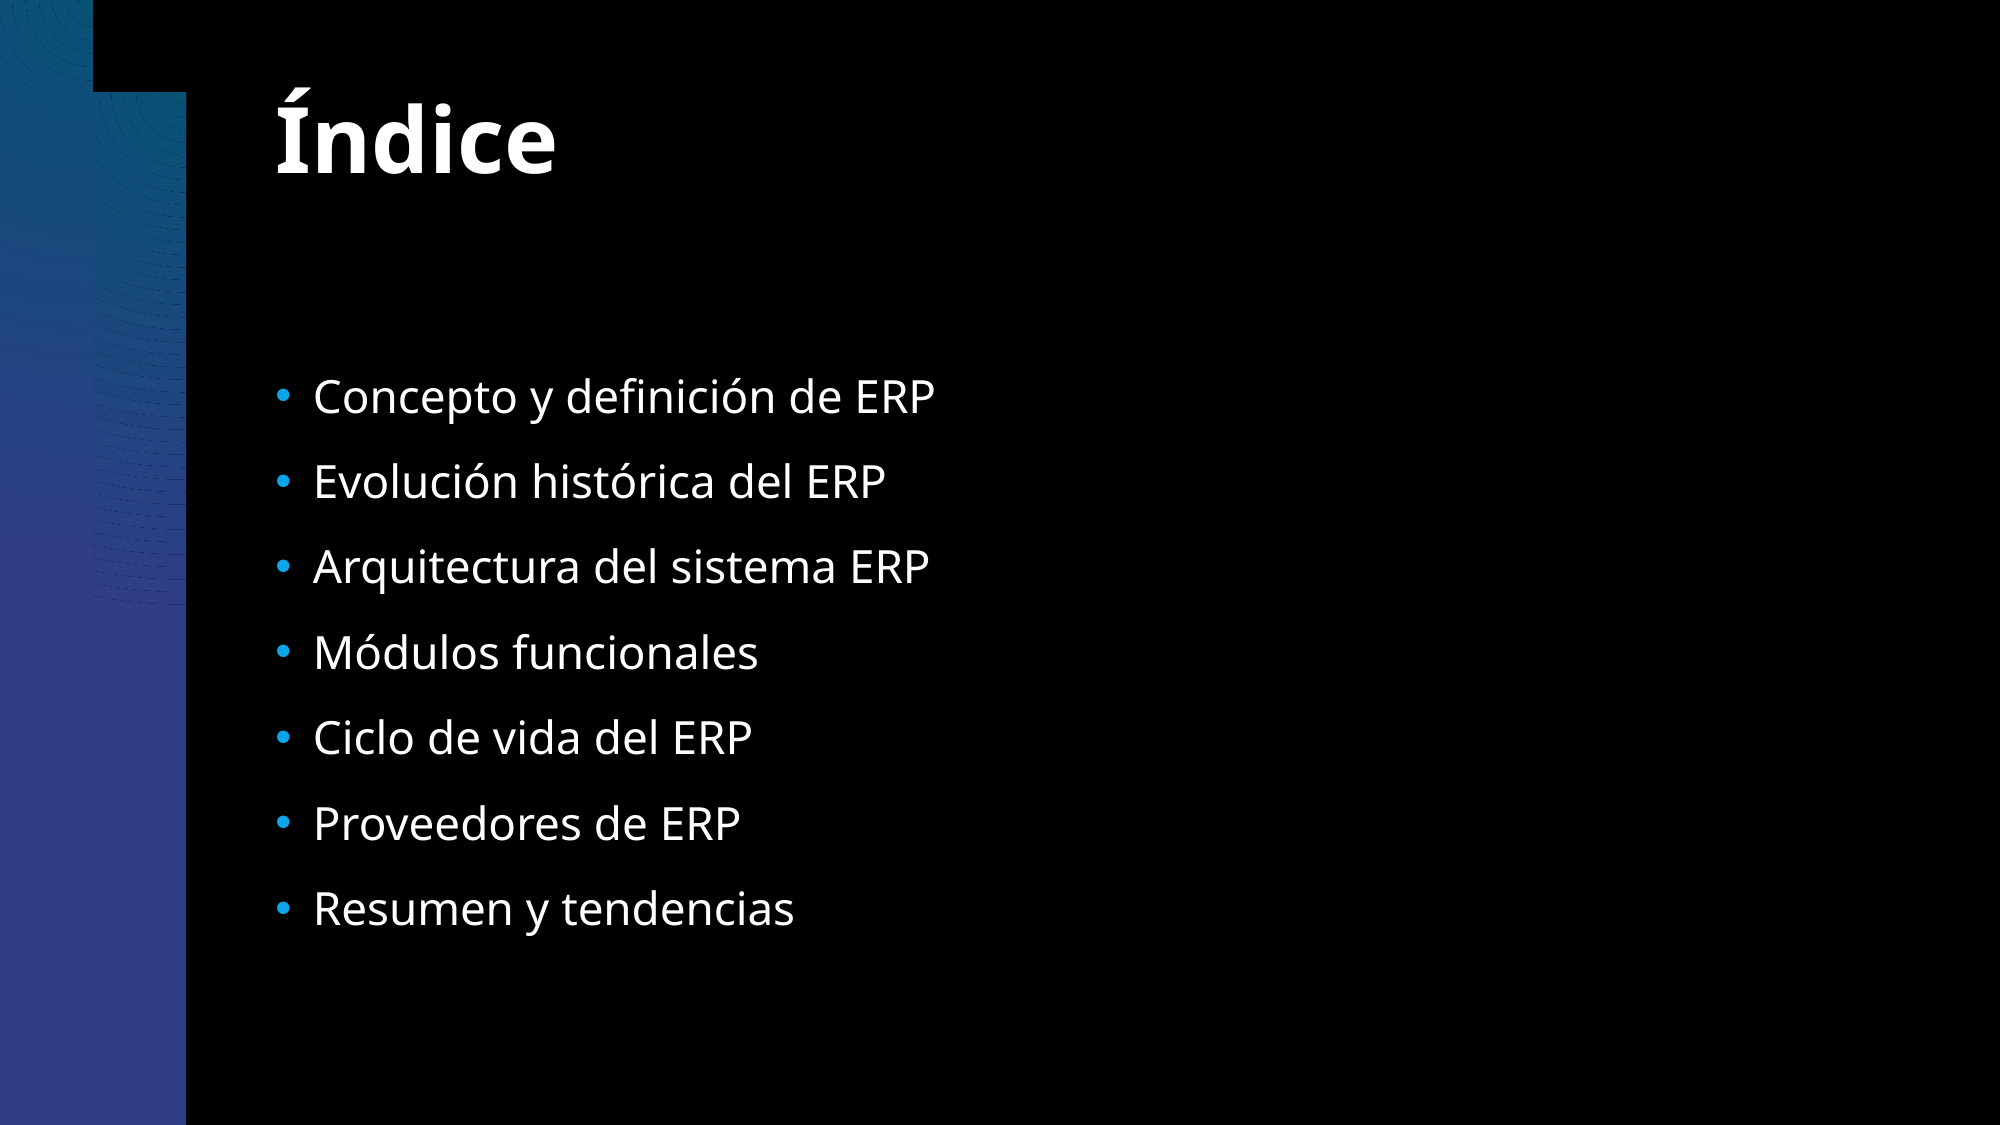

# Índice
Concepto y definición de ERP
Evolución histórica del ERP
Arquitectura del sistema ERP
Módulos funcionales
Ciclo de vida del ERP
Proveedores de ERP
Resumen y tendencias